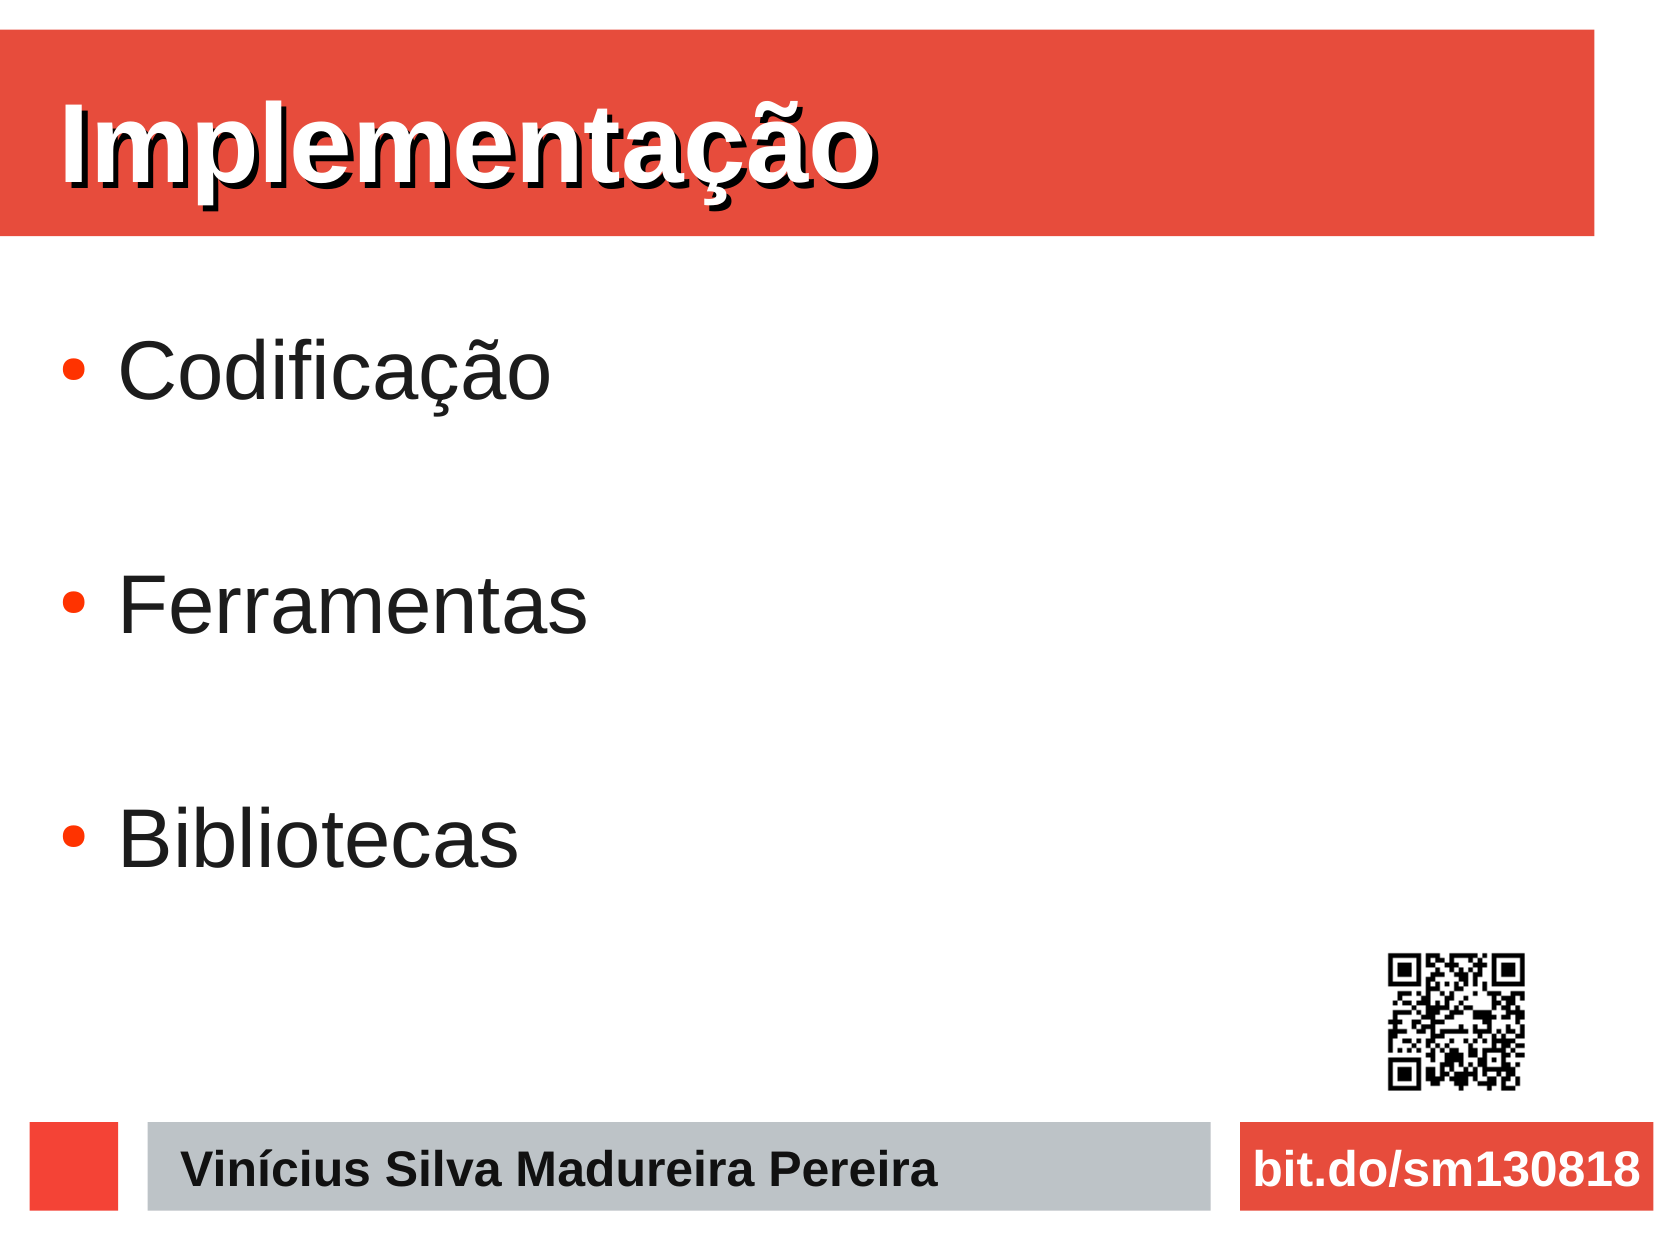

# Implementação
 Codificação
 Ferramentas
 Bibliotecas
Vinícius Silva Madureira Pereira
bit.do/sm130818